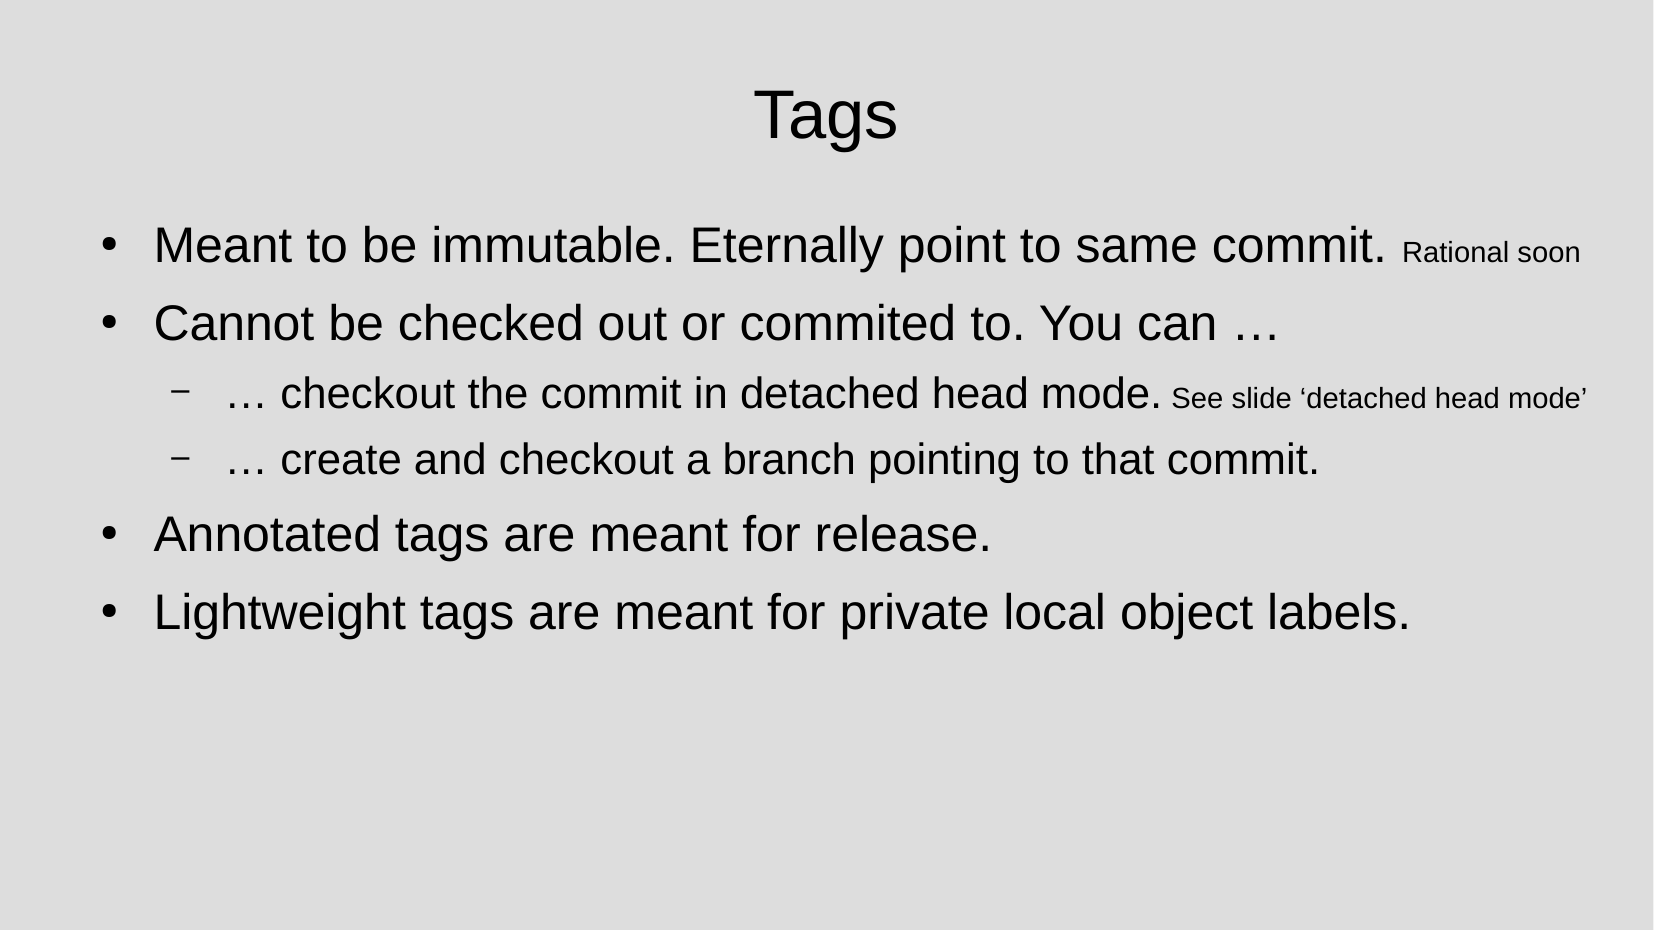

# Tags
Meant to be immutable. Eternally point to same commit. Rational soon
Cannot be checked out or commited to. You can …
… checkout the commit in detached head mode. See slide ‘detached head mode’
… create and checkout a branch pointing to that commit.
Annotated tags are meant for release.
Lightweight tags are meant for private local object labels.